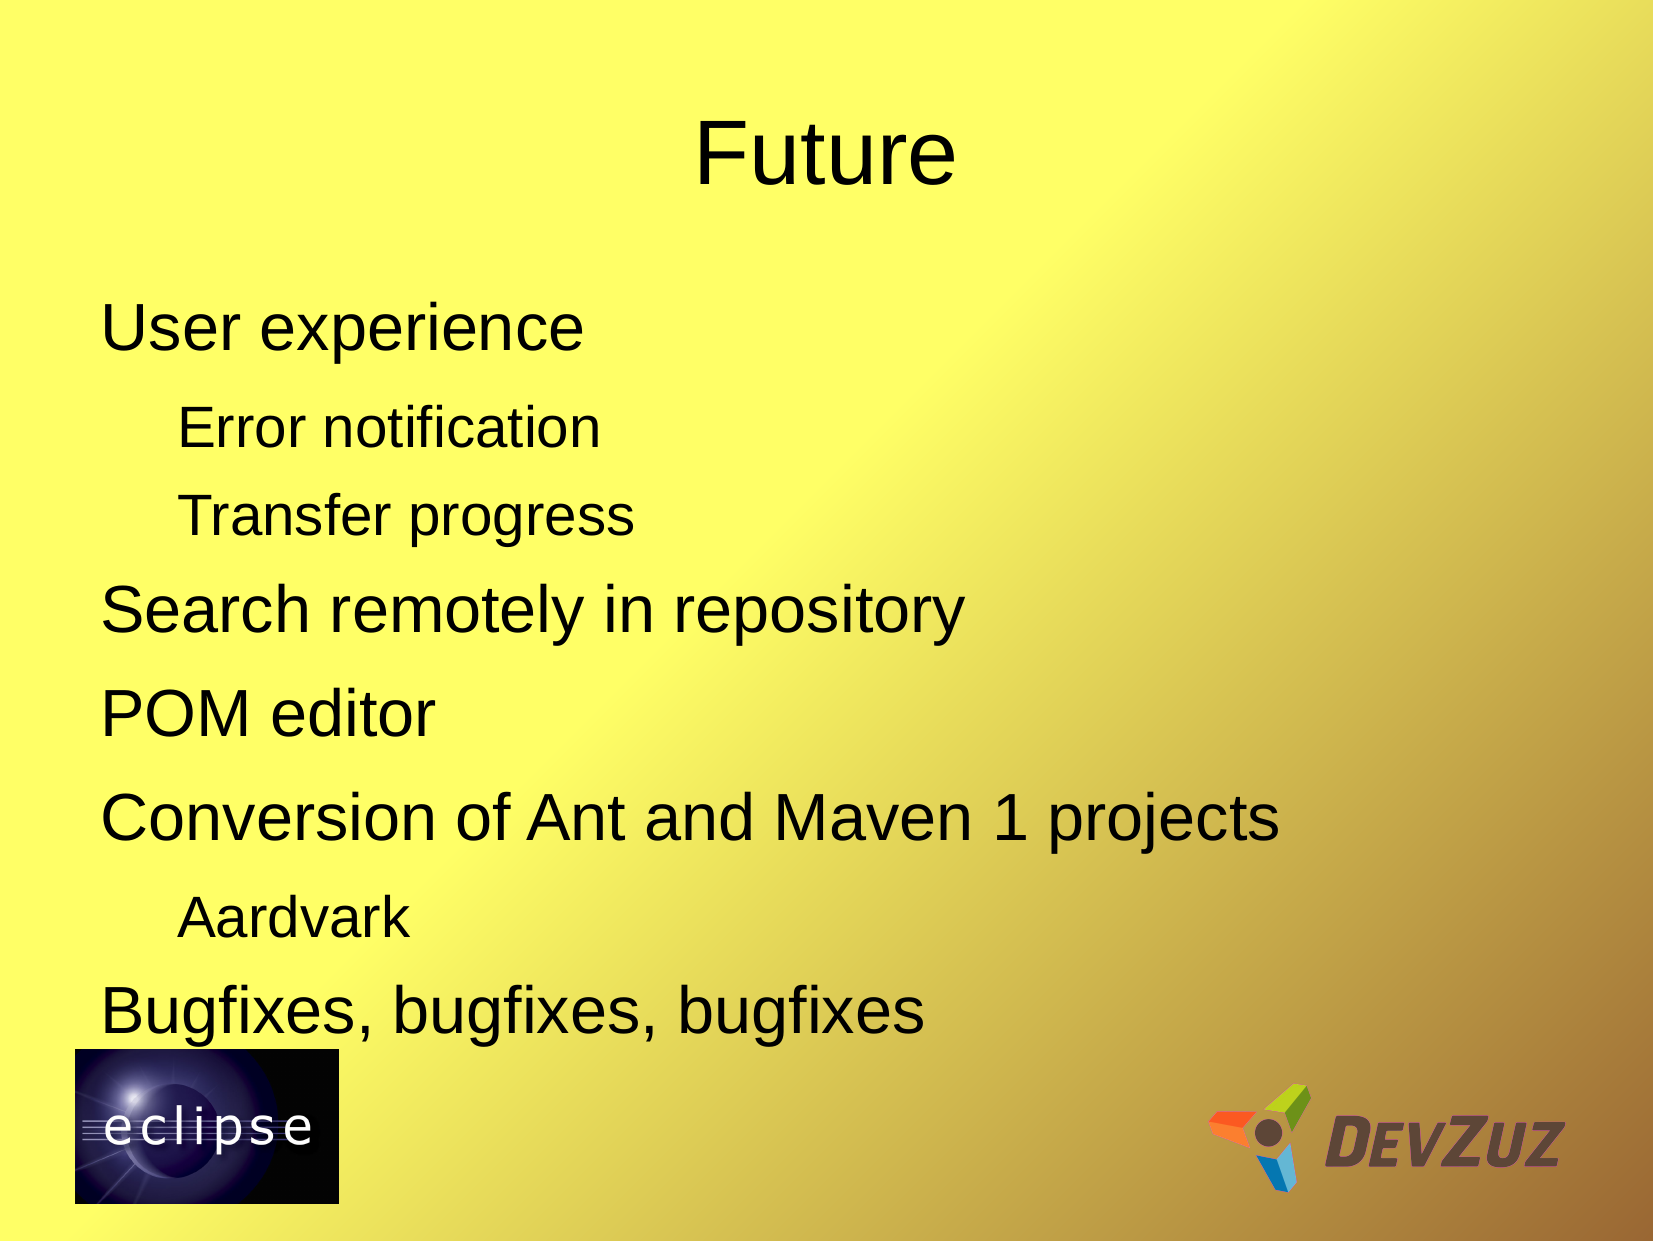

# Future
User experience
Error notification
Transfer progress
Search remotely in repository
POM editor
Conversion of Ant and Maven 1 projects
Aardvark
Bugfixes, bugfixes, bugfixes